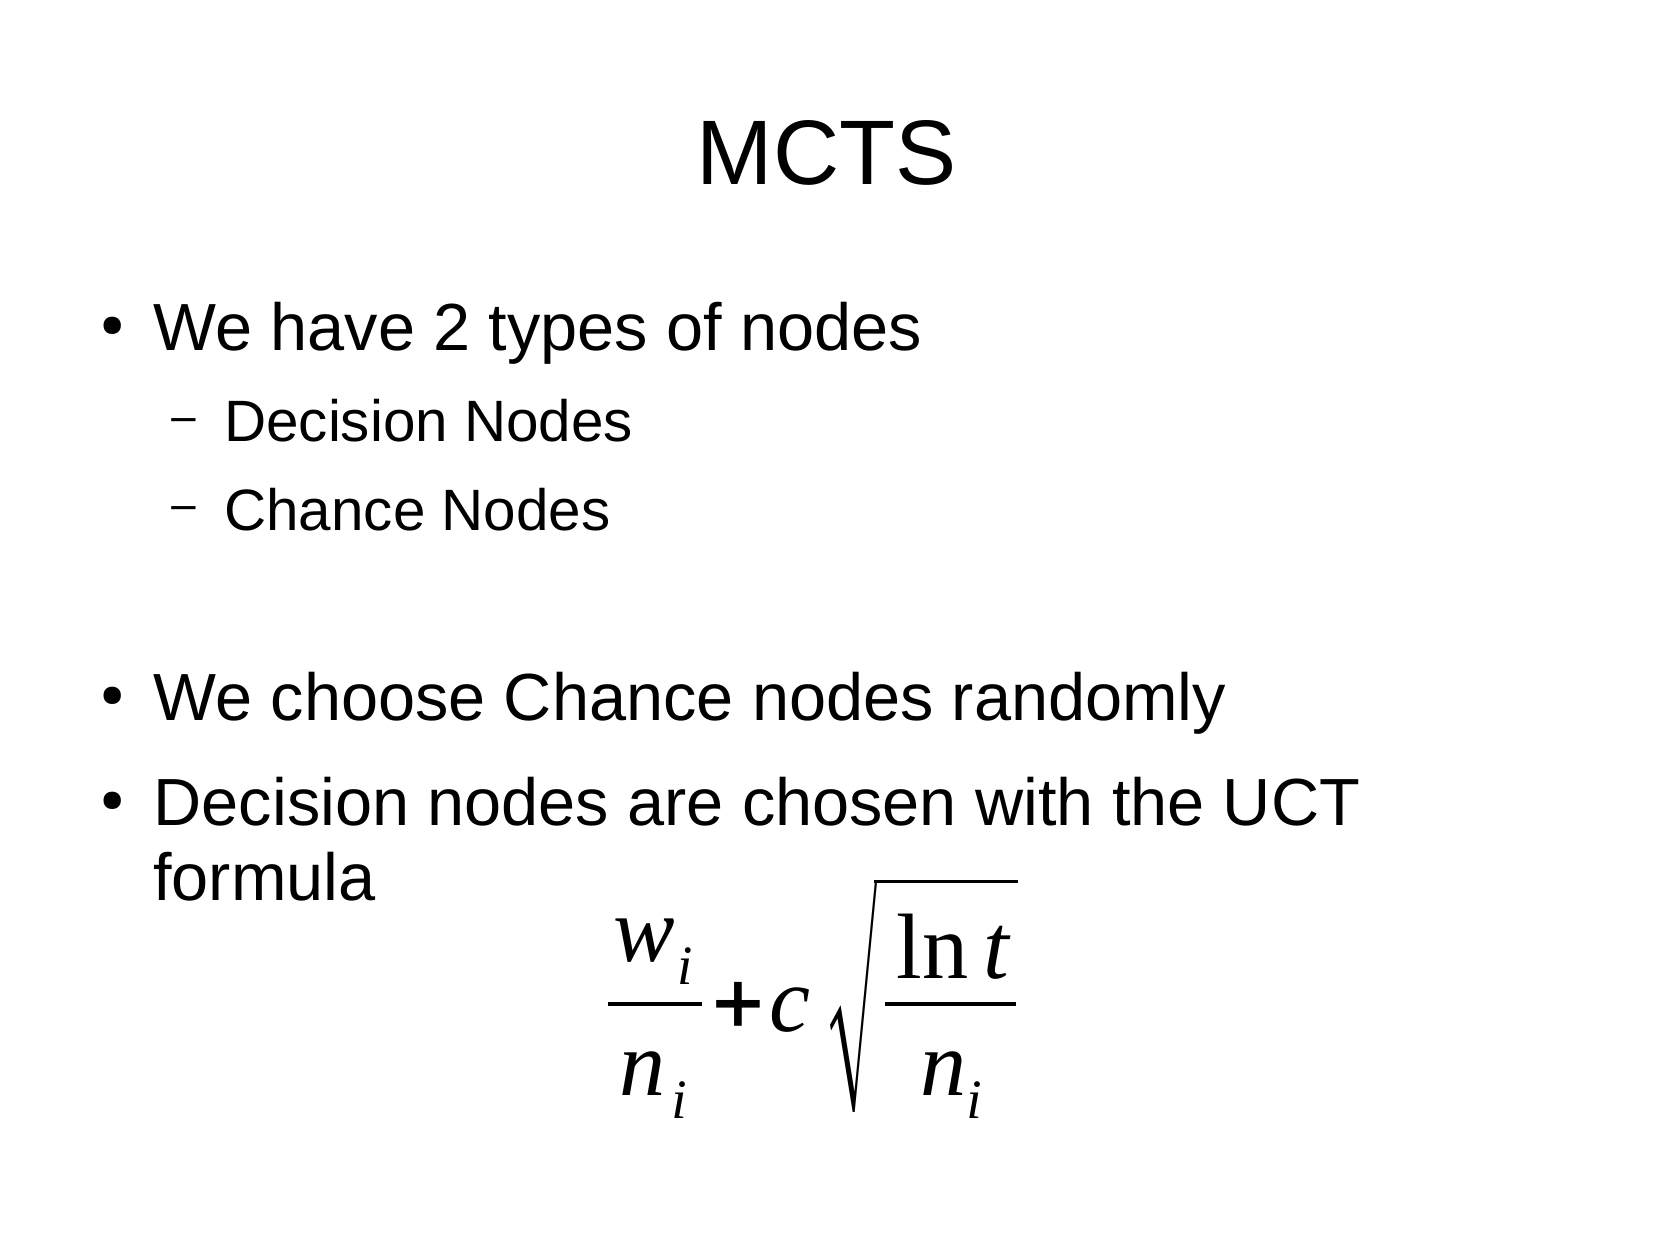

# MCTS
We have 2 types of nodes
Decision Nodes
Chance Nodes
We choose Chance nodes randomly
Decision nodes are chosen with the UCT formula